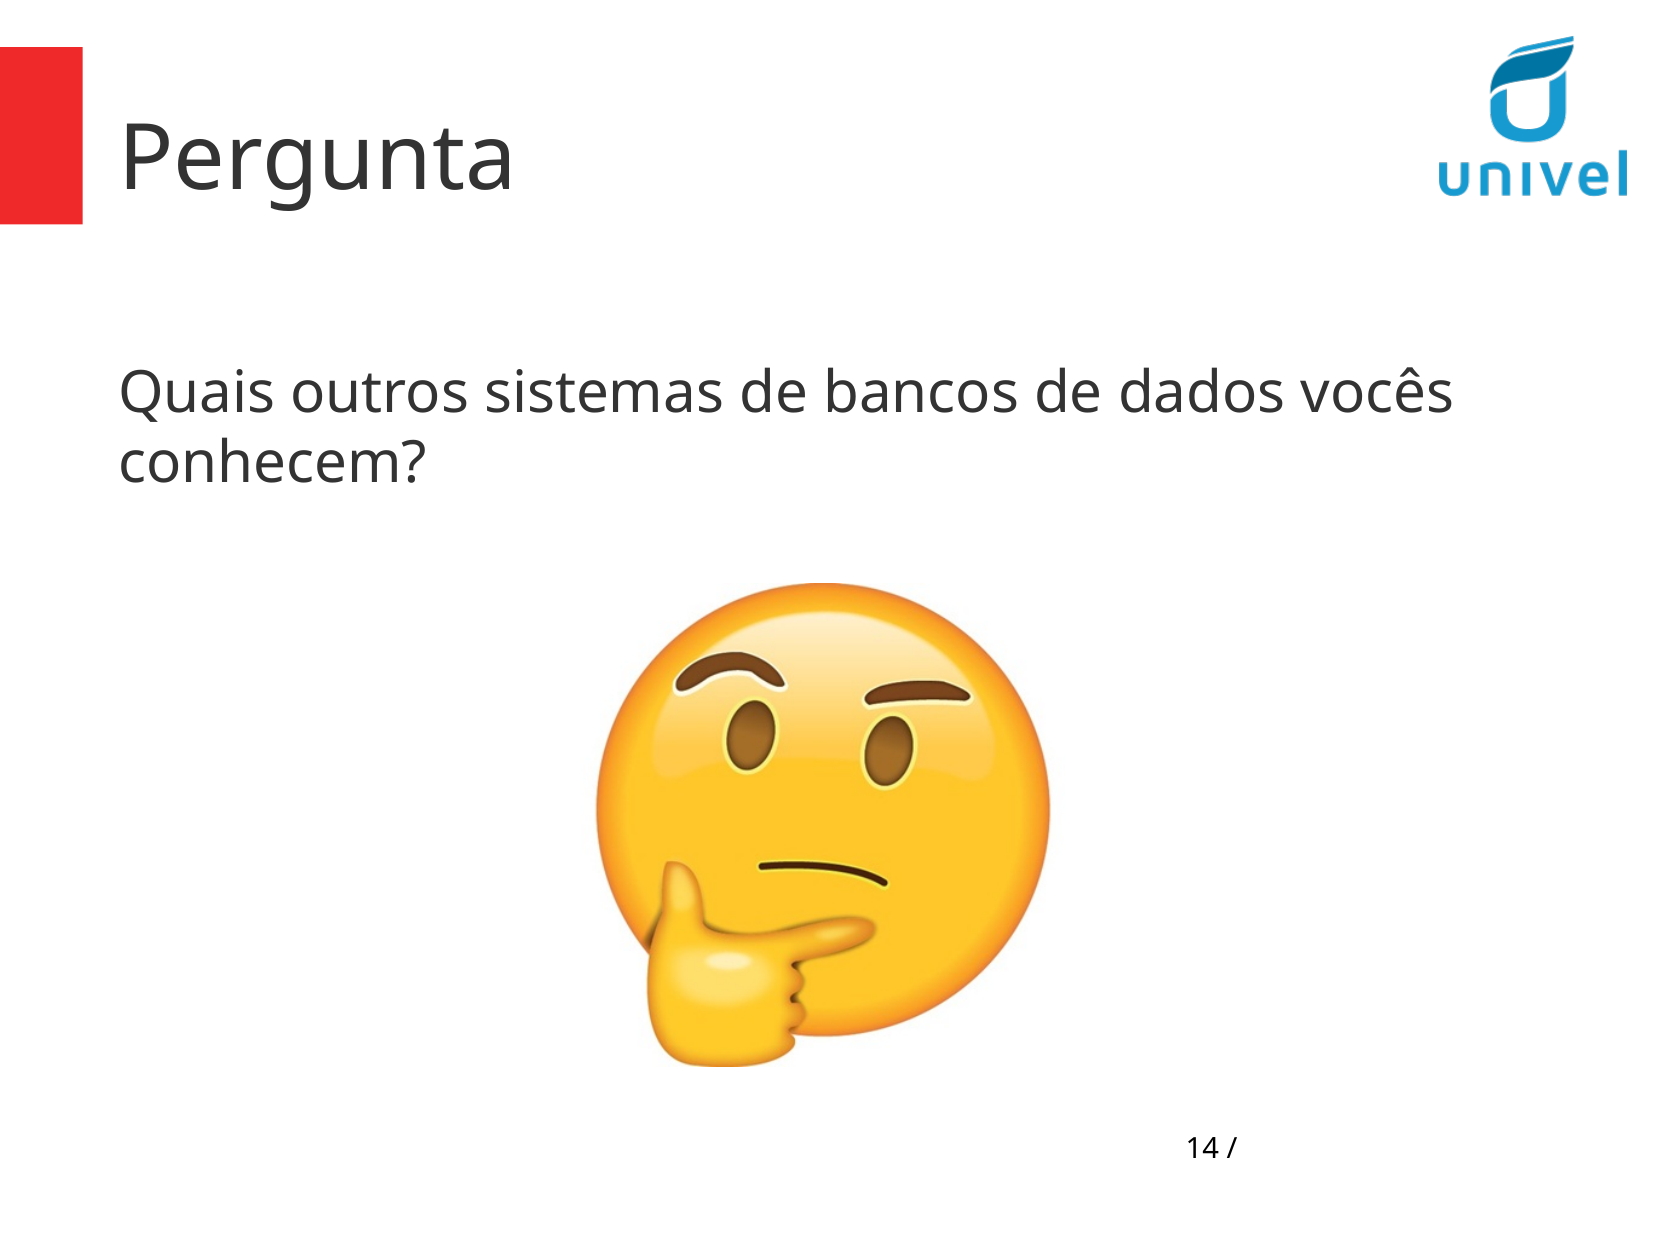

# Pergunta
Quais outros sistemas de bancos de dados vocês conhecem?